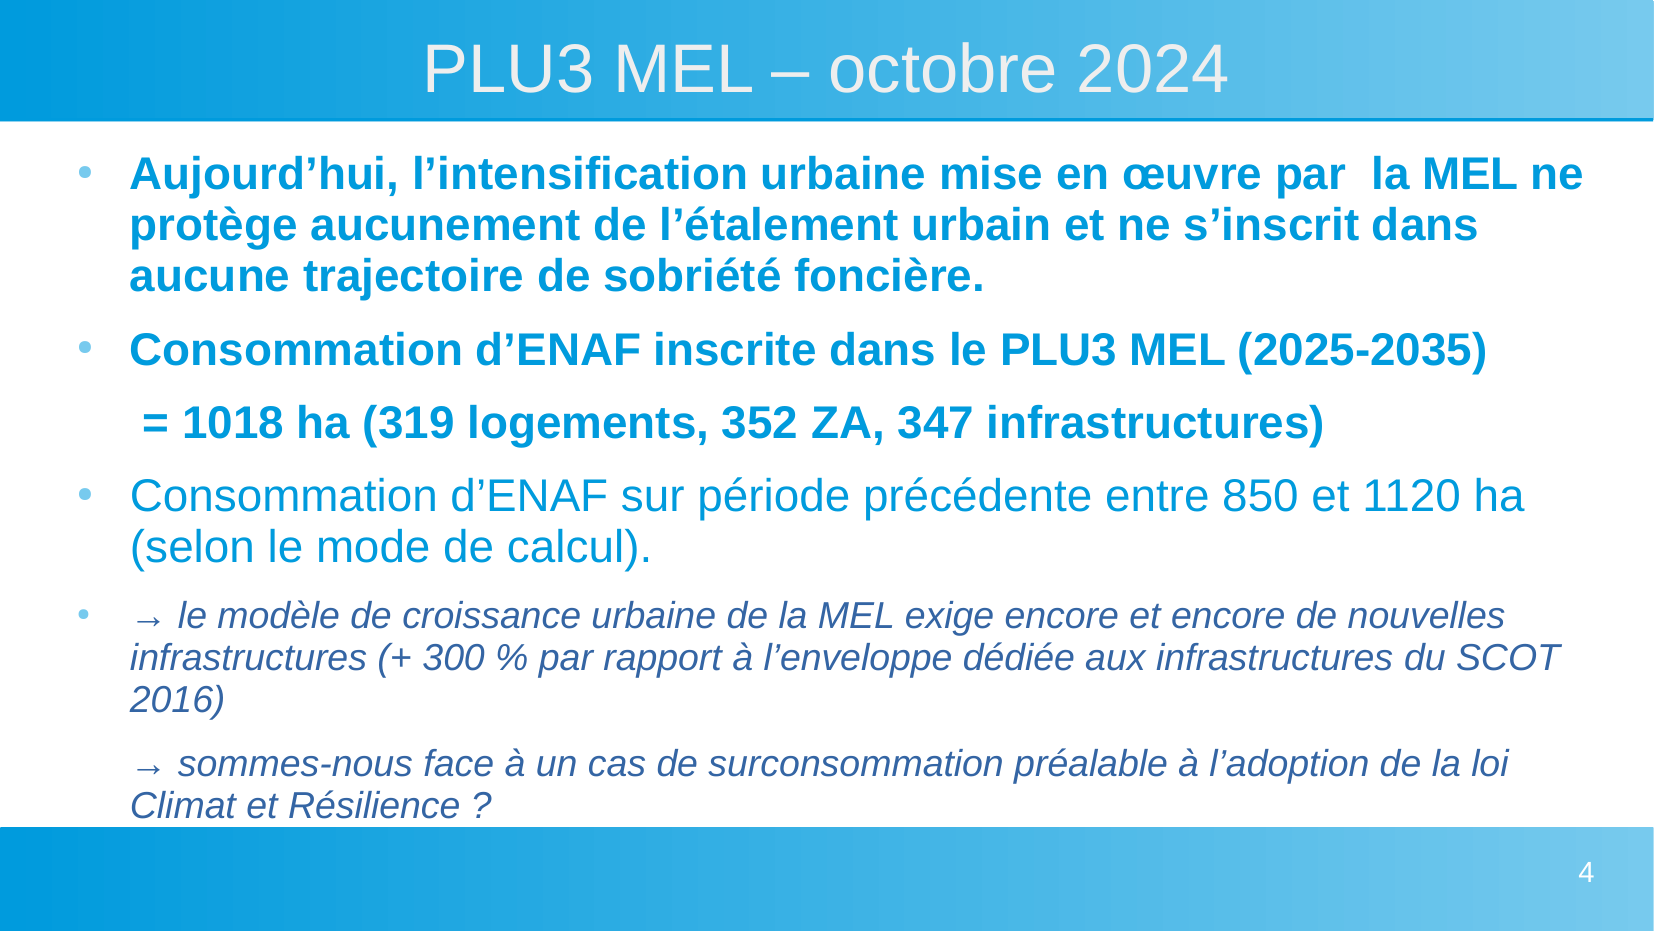

# PLU3 MEL – octobre 2024
Aujourd’hui, l’intensification urbaine mise en œuvre par la MEL ne protège aucunement de l’étalement urbain et ne s’inscrit dans aucune trajectoire de sobriété foncière.
Consommation d’ENAF inscrite dans le PLU3 MEL (2025-2035)
 = 1018 ha (319 logements, 352 ZA, 347 infrastructures)
Consommation d’ENAF sur période précédente entre 850 et 1120 ha (selon le mode de calcul).
→ le modèle de croissance urbaine de la MEL exige encore et encore de nouvelles infrastructures (+ 300 % par rapport à l’enveloppe dédiée aux infrastructures du SCOT 2016)
→ sommes-nous face à un cas de surconsommation préalable à l’adoption de la loi Climat et Résilience ?
4